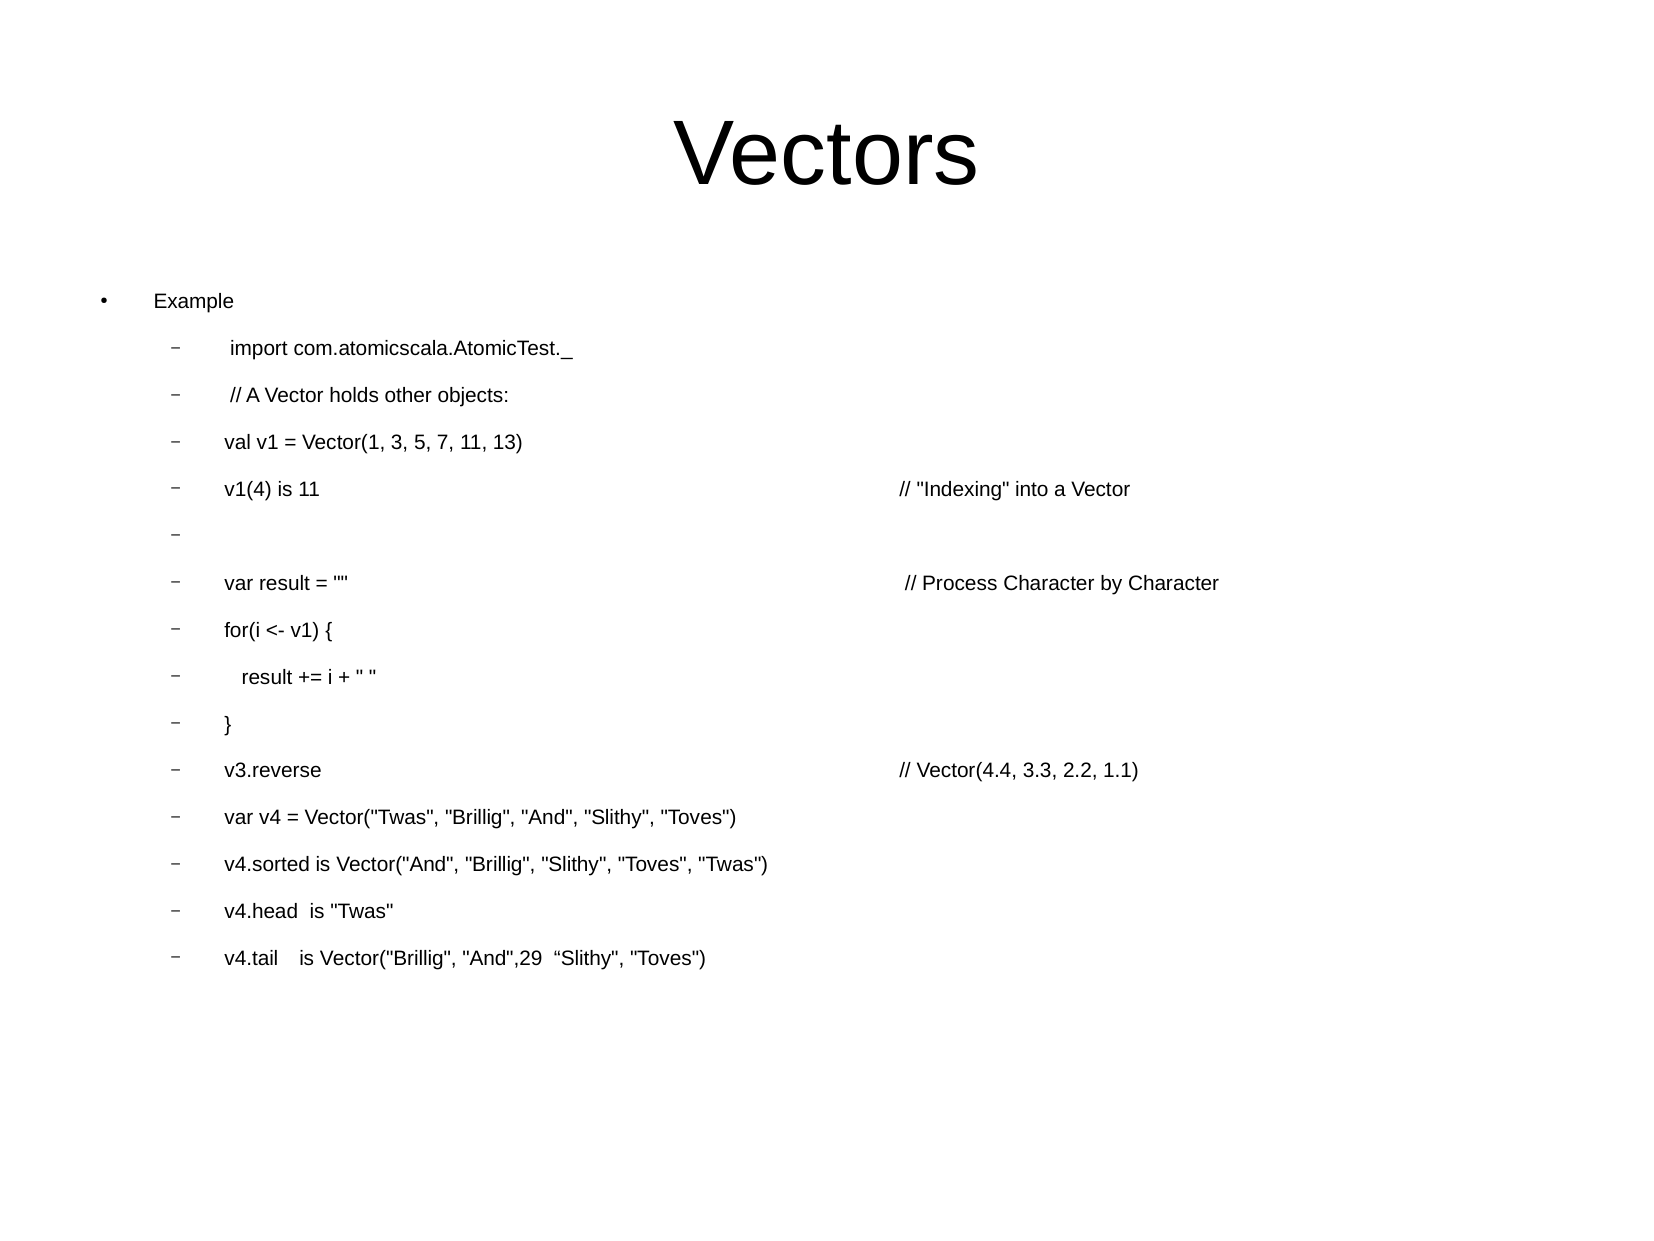

# Vectors
Example
 import com.atomicscala.AtomicTest._
 // A Vector holds other objects:
val v1 = Vector(1, 3, 5, 7, 11, 13)
v1(4) is 11 								// "Indexing" into a Vector
var result = ""							 	 // Process Character by Character
for(i <- v1) {
 result += i + " "
}
v3.reverse 				 		 		// Vector(4.4, 3.3, 2.2, 1.1)
var v4 = Vector("Twas", "Brillig", "And", "Slithy", "Toves")
v4.sorted is Vector("And", "Brillig", "Slithy", "Toves", "Twas")
v4.head is "Twas"
v4.tail 	is Vector("Brillig", "And",29 “Slithy", "Toves")